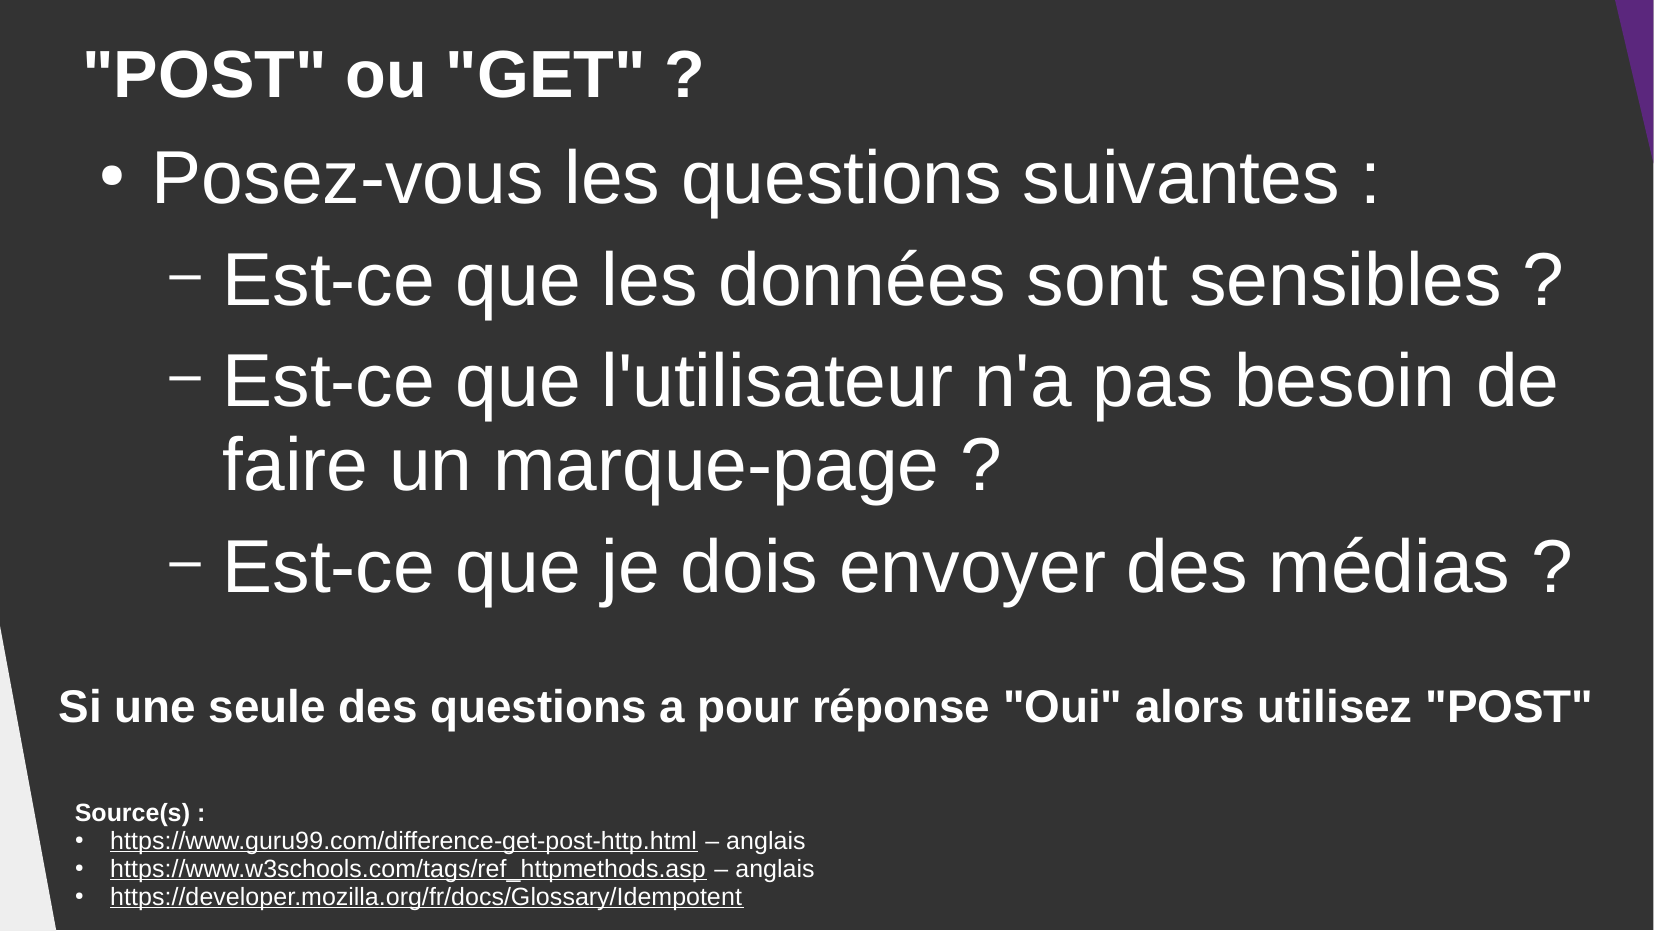

# "POST" ou "GET" ?
Posez-vous les questions suivantes :
Est-ce que les données sont sensibles ?
Est-ce que l'utilisateur n'a pas besoin de faire un marque-page ?
Est-ce que je dois envoyer des médias ?
Si une seule des questions a pour réponse "Oui" alors utilisez "POST"
Source(s) :
https://www.guru99.com/difference-get-post-http.html – anglais
https://www.w3schools.com/tags/ref_httpmethods.asp – anglais
https://developer.mozilla.org/fr/docs/Glossary/Idempotent